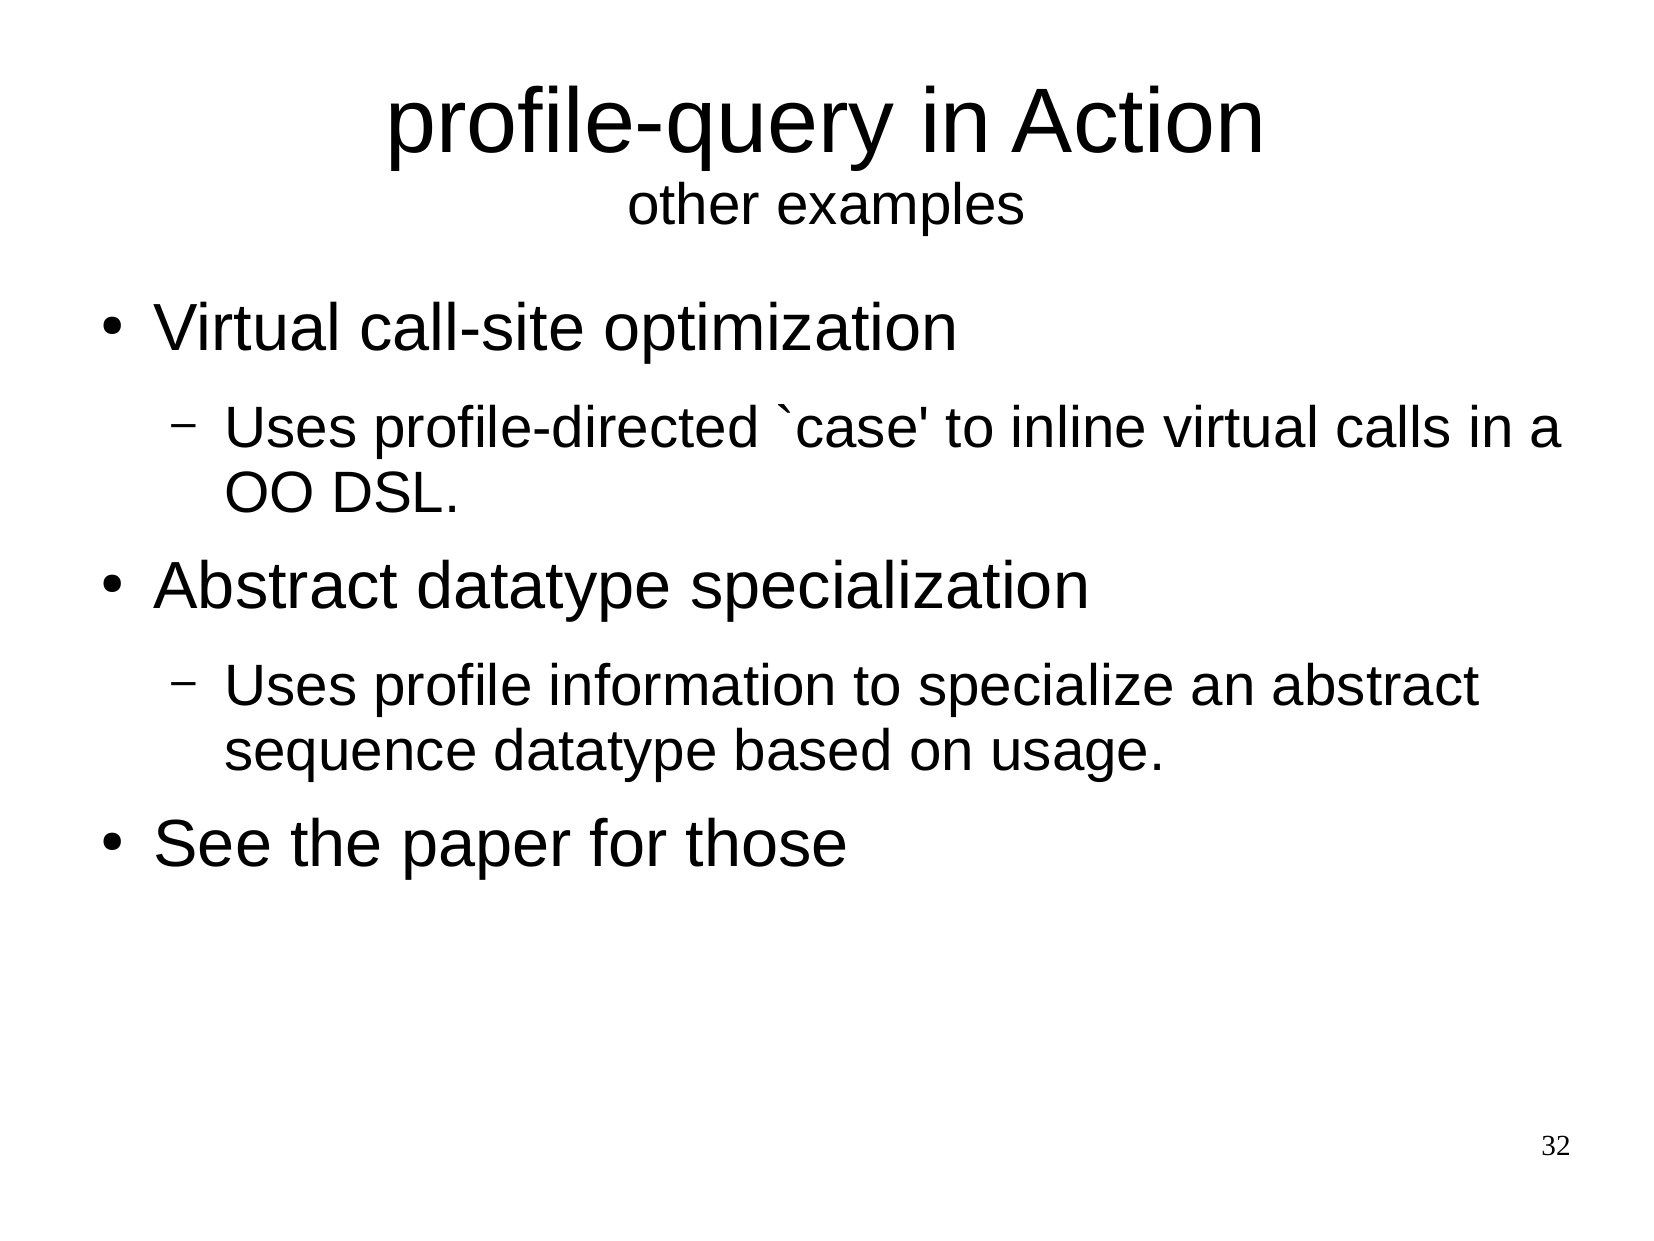

# profile-query in Action other examples
Virtual call-site optimization
Uses profile-directed `case' to inline virtual calls in a OO DSL.
Abstract datatype specialization
Uses profile information to specialize an abstract sequence datatype based on usage.
See the paper for those
32